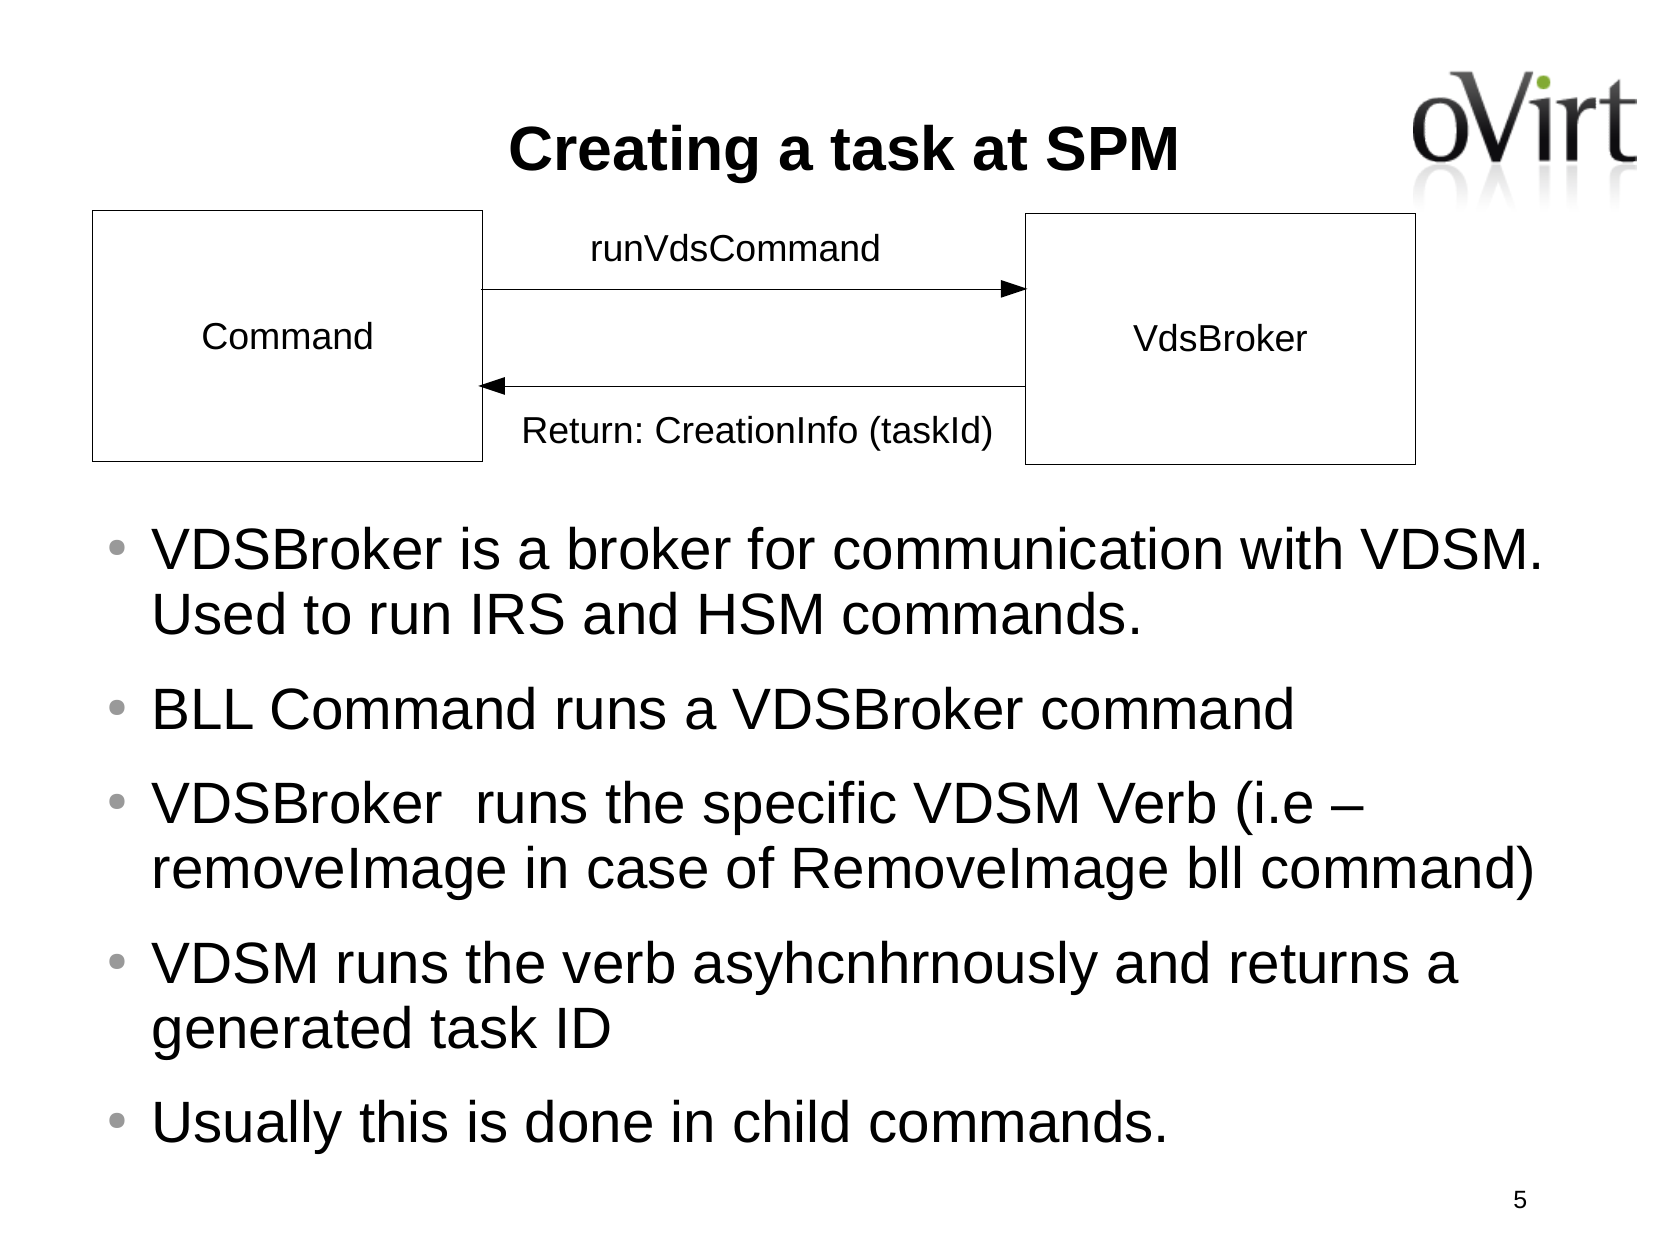

# Creating a task at SPM
Command
VdsBroker
runVdsCommand
Return: CreationInfo (taskId)
VDSBroker is a broker for communication with VDSM. Used to run IRS and HSM commands.
BLL Command runs a VDSBroker command
VDSBroker runs the specific VDSM Verb (i.e – removeImage in case of RemoveImage bll command)
VDSM runs the verb asyhcnhrnously and returns a generated task ID
Usually this is done in child commands.